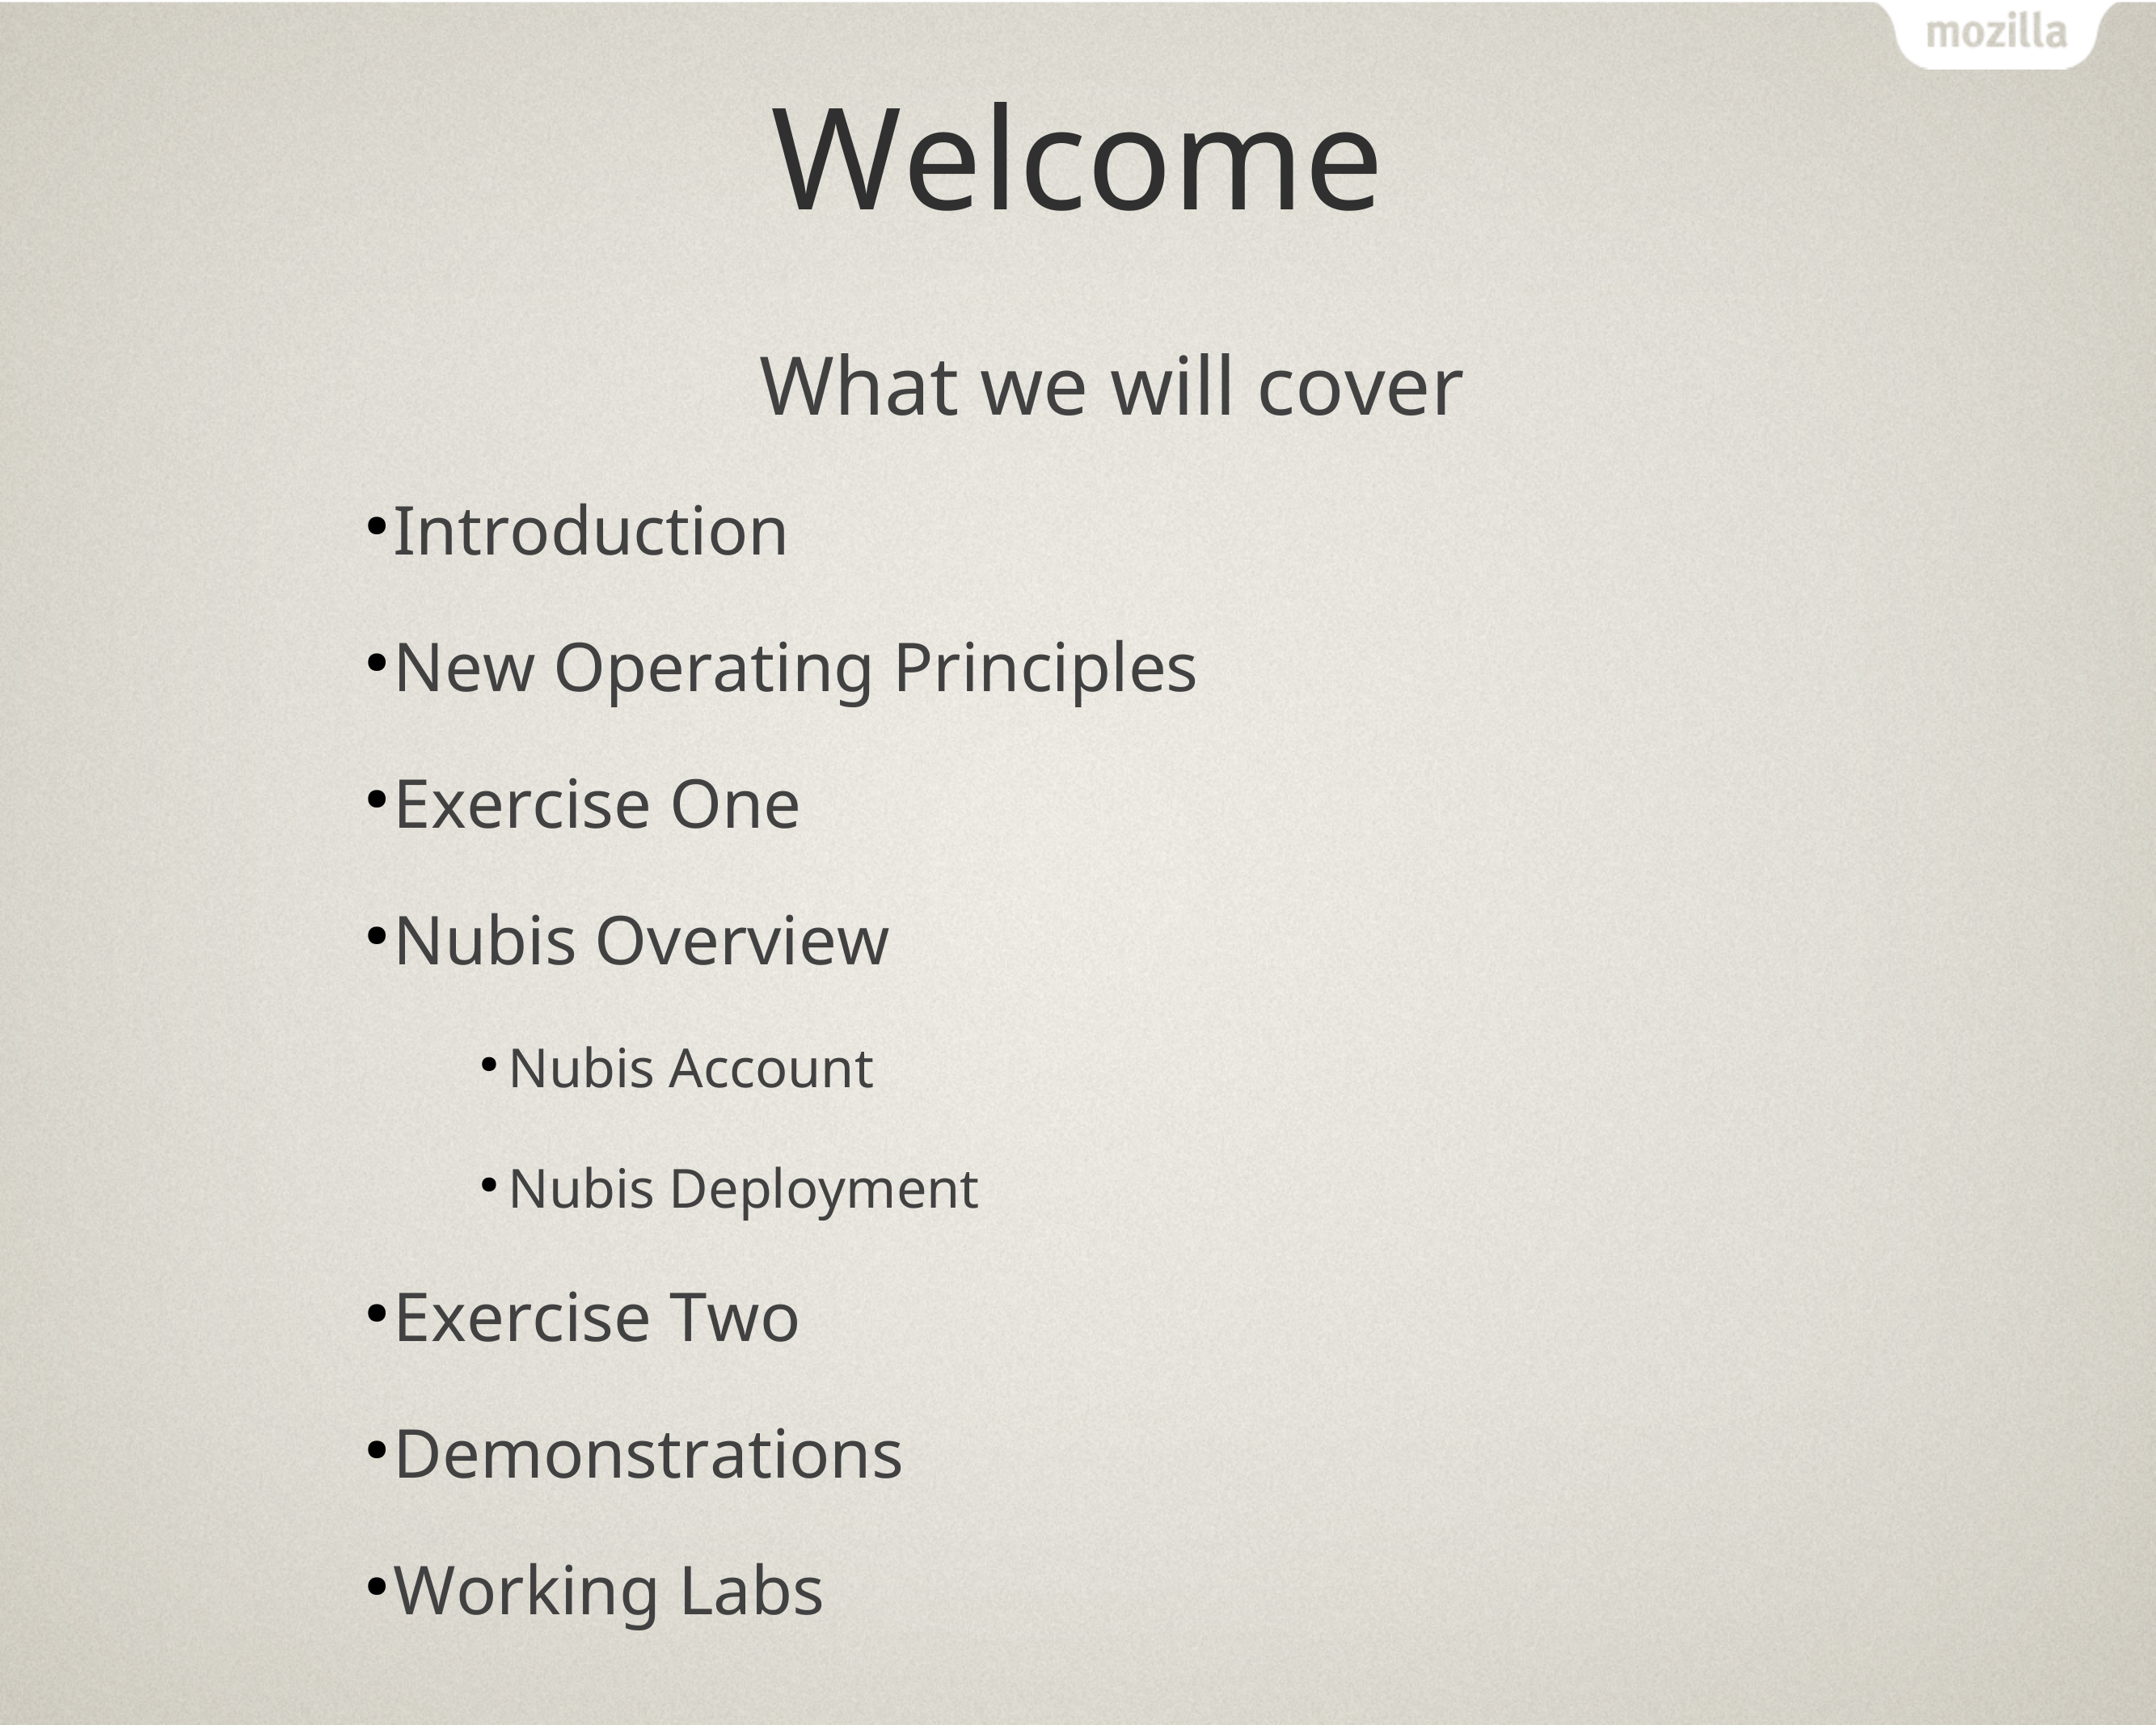

# Welcome
What we will cover
Introduction
New Operating Principles
Exercise One
Nubis Overview
Nubis Account
Nubis Deployment
Exercise Two
Demonstrations
Working Labs